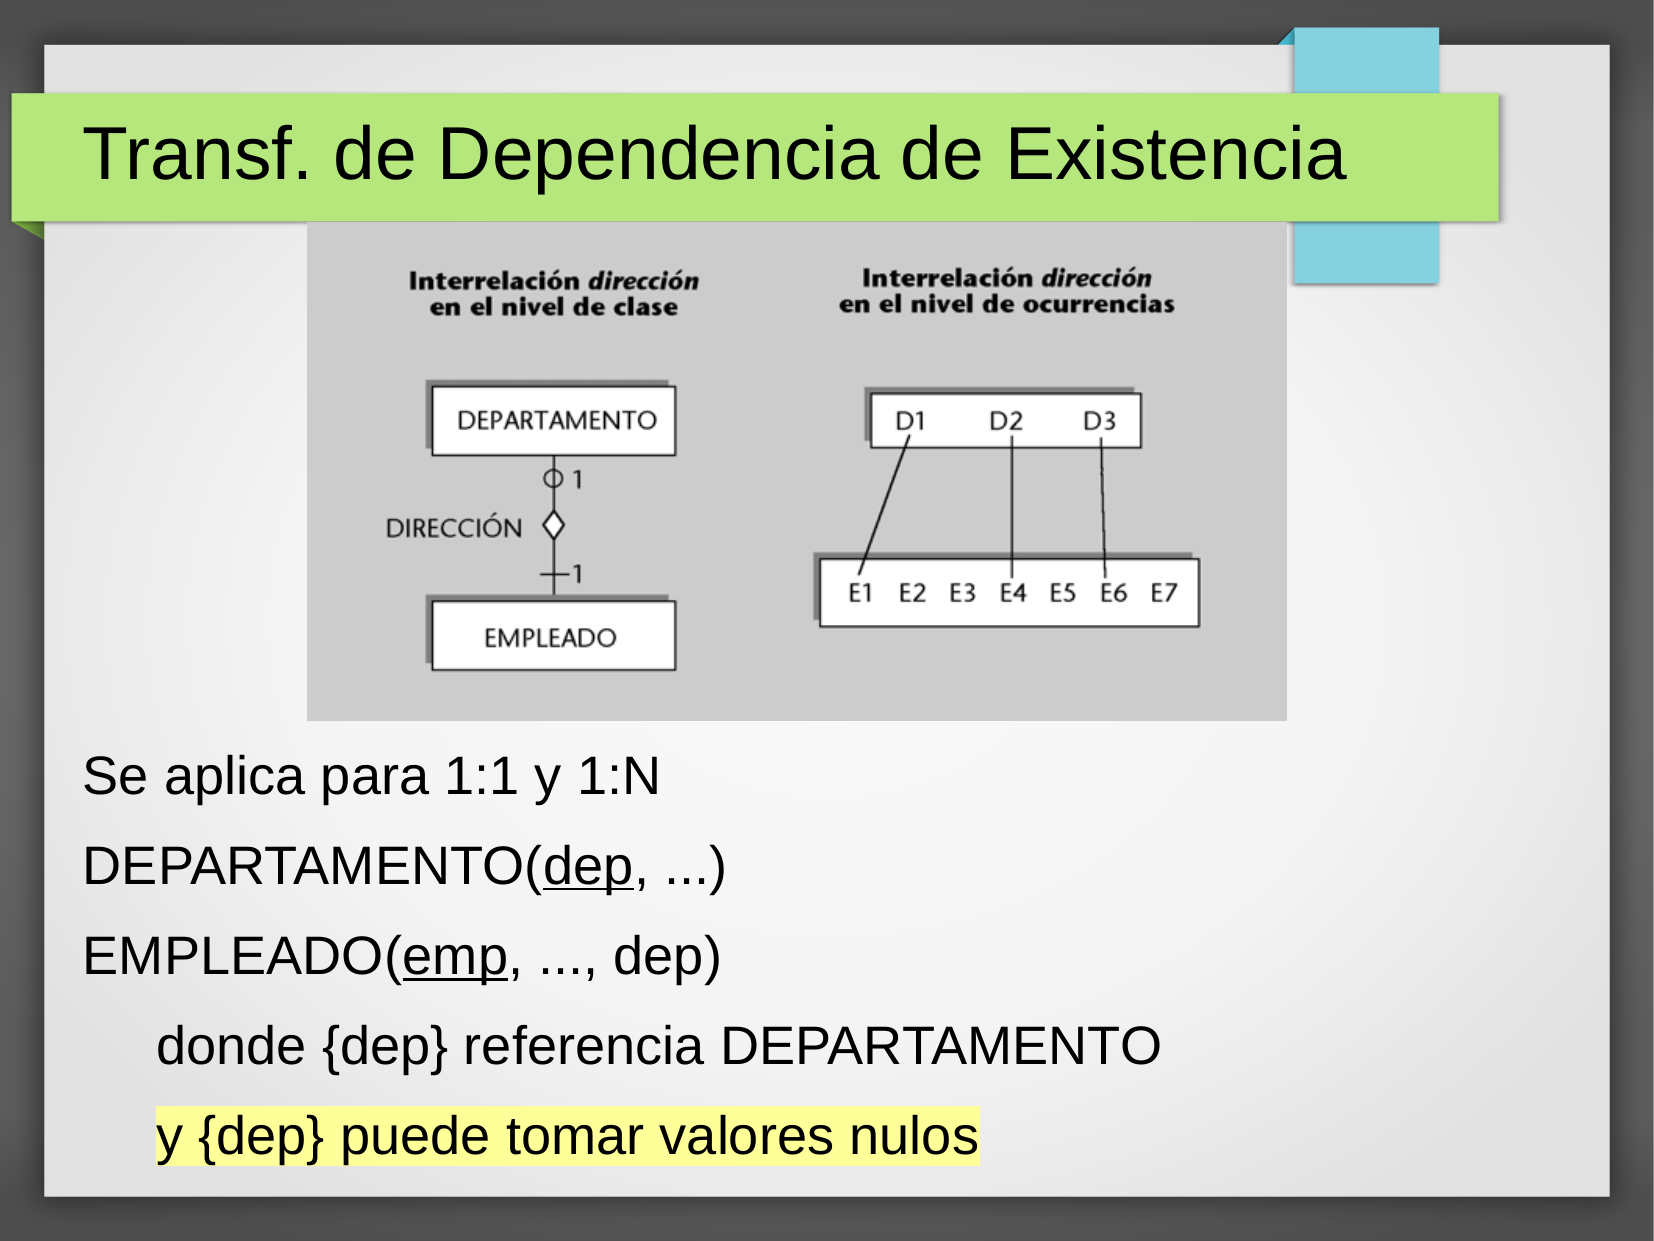

# Transf. de Dependencia de Existencia
Se aplica para 1:1 y 1:N
DEPARTAMENTO(dep, ...)
EMPLEADO(emp, ..., dep)
donde {dep} referencia DEPARTAMENTO
y {dep} puede tomar valores nulos